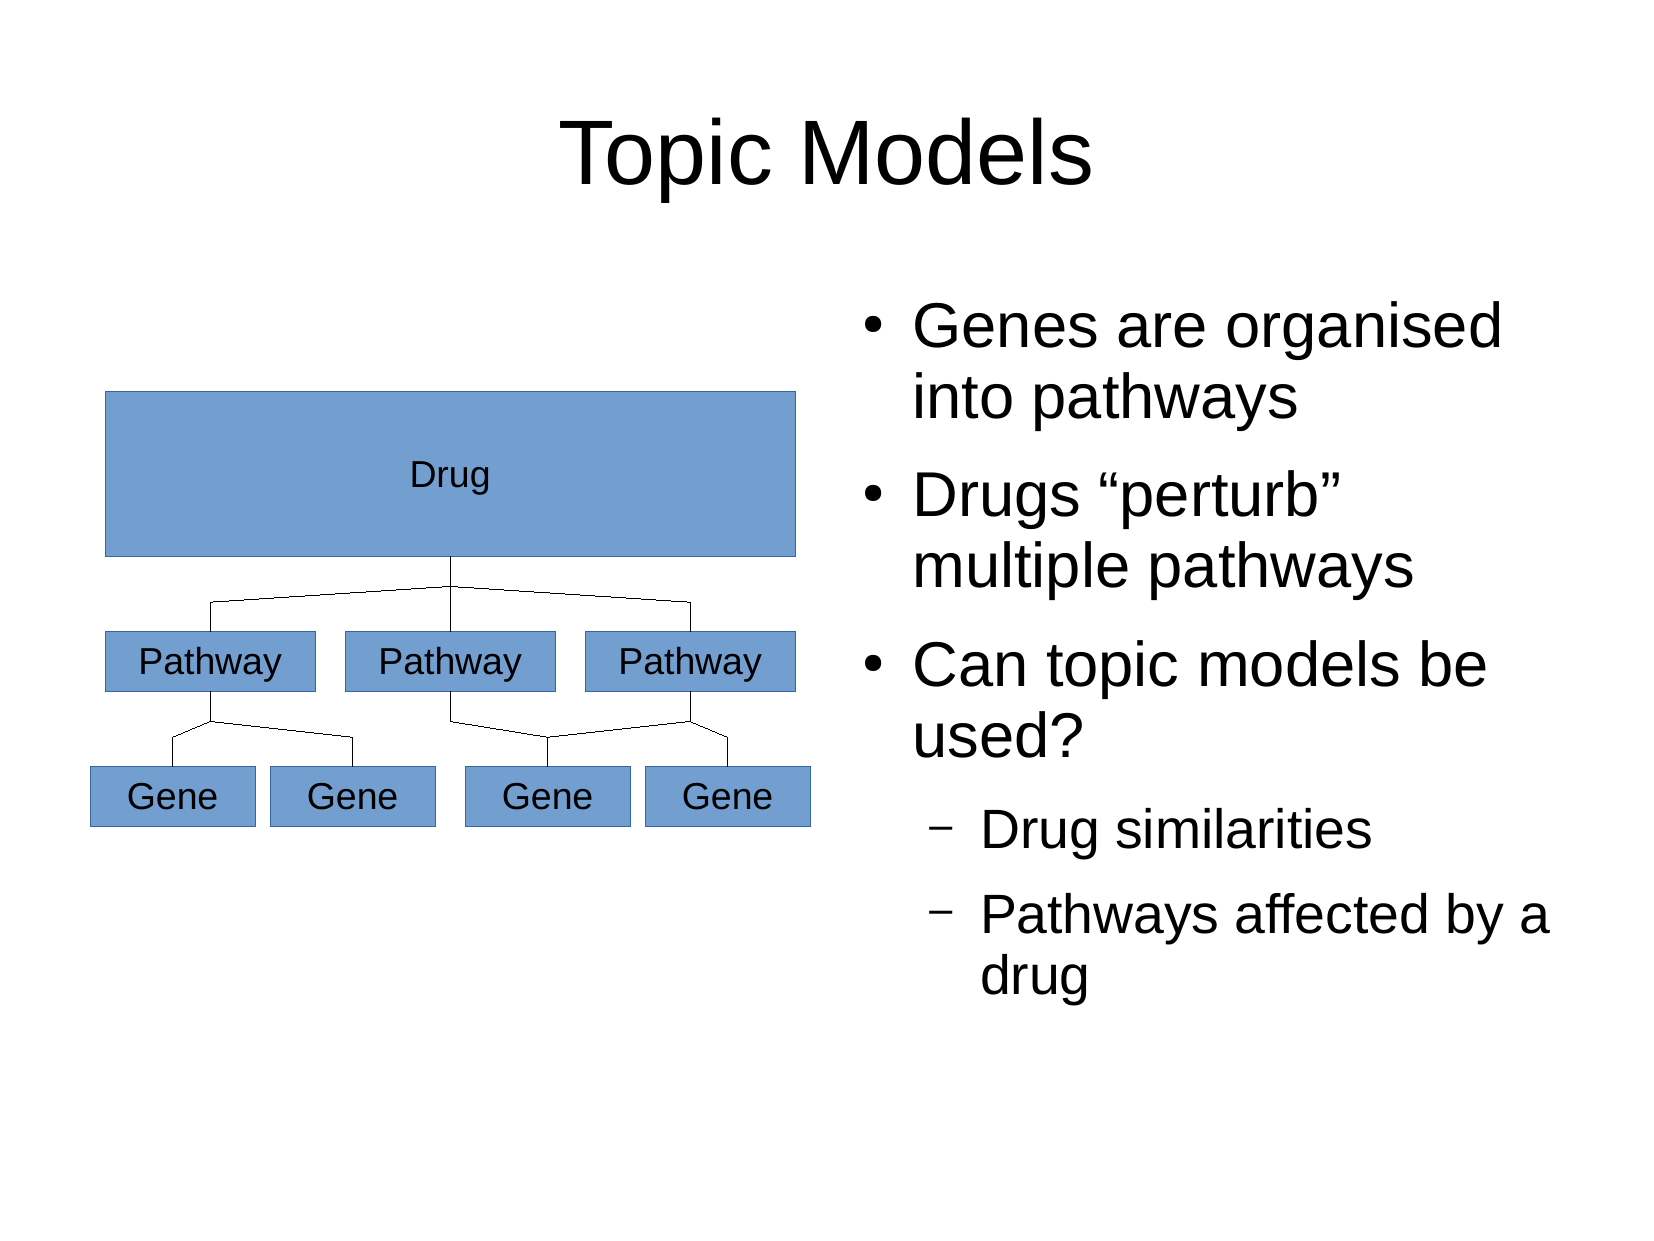

# Topic Models
Genes are organised into pathways
Drugs “perturb” multiple pathways
Can topic models be used?
Drug similarities
Pathways affected by a drug
Drug
Pathway
Pathway
Pathway
Gene
Gene
Gene
Gene